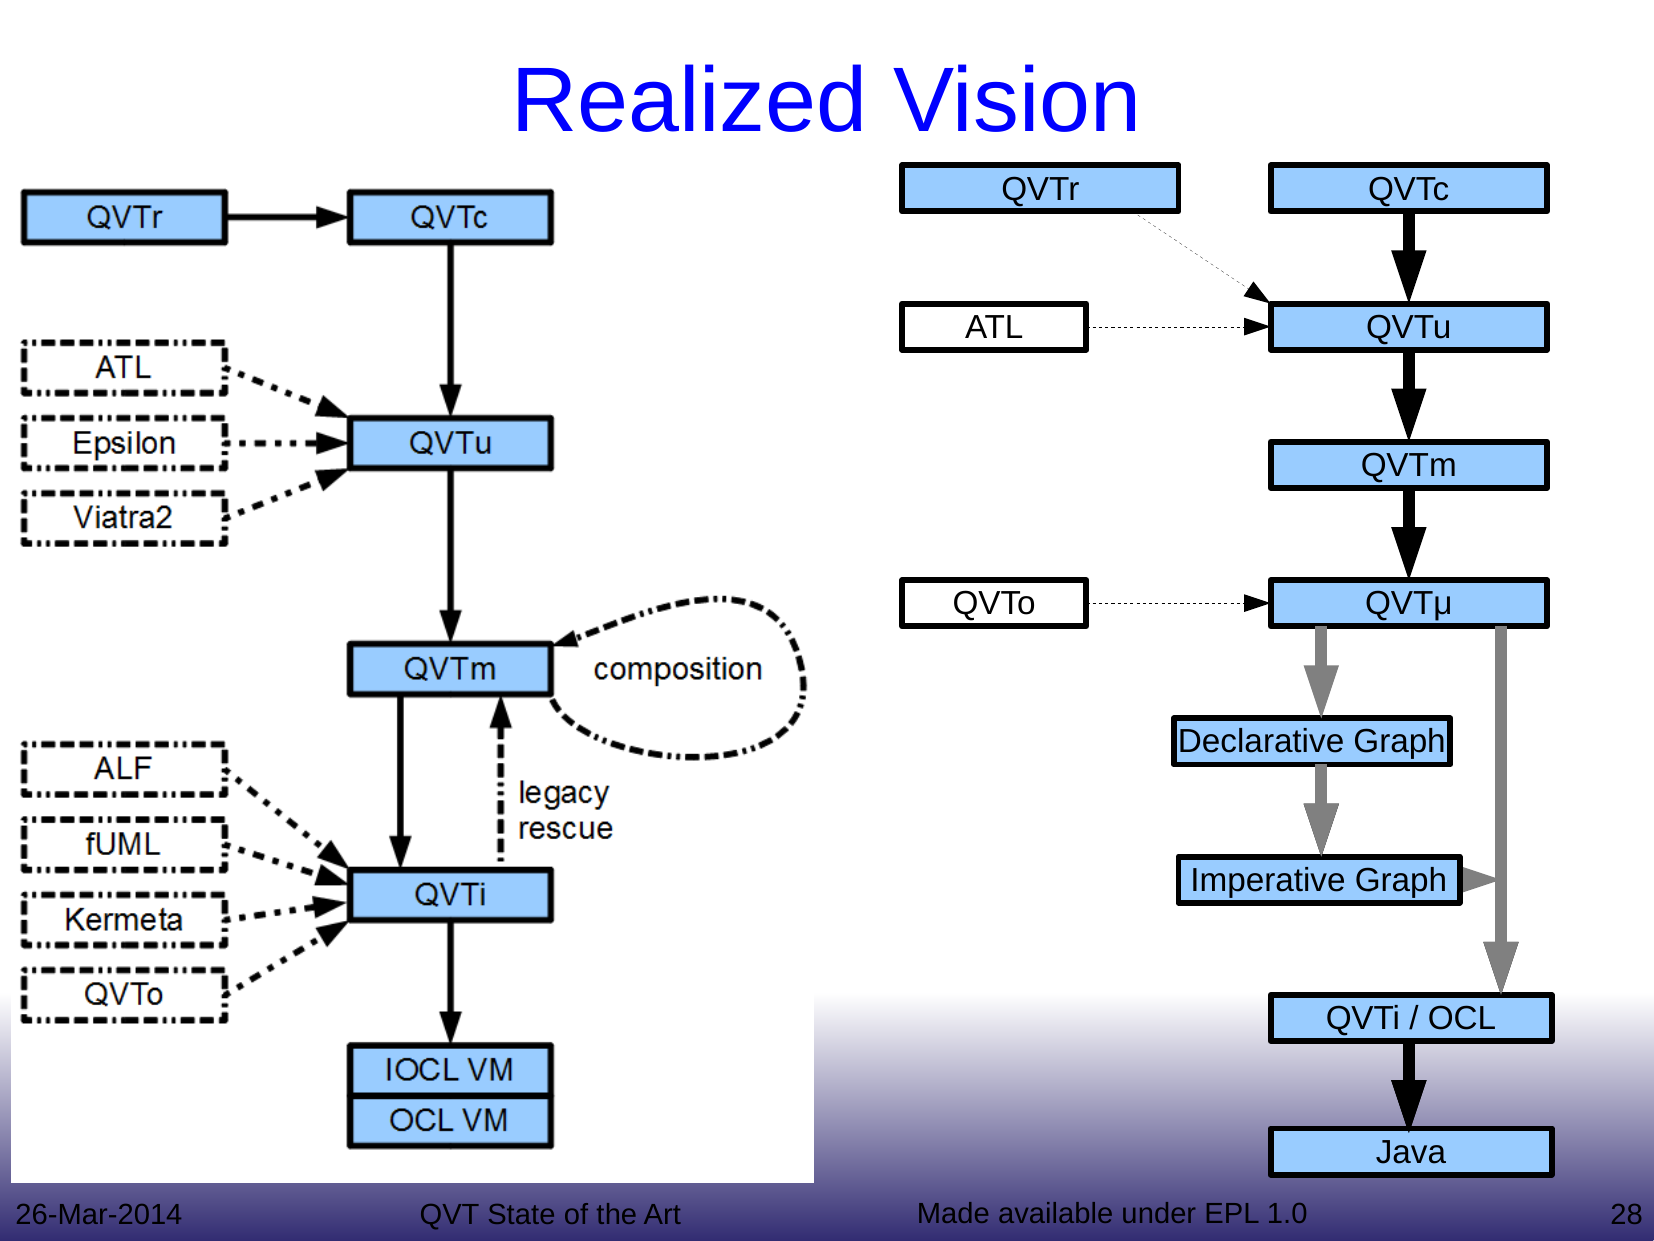

# Realized Vision
QVTr
QVTc
ATL
QVTu
QVTm
QVTo
QVTm
QVTμ
QVTμ Declarative
Declarative Graph
QVTμ Imperative
Imperative Graph
QVTi
QVTi / OCL
Java
Java
26-Mar-2014
QVT State of the Art
28